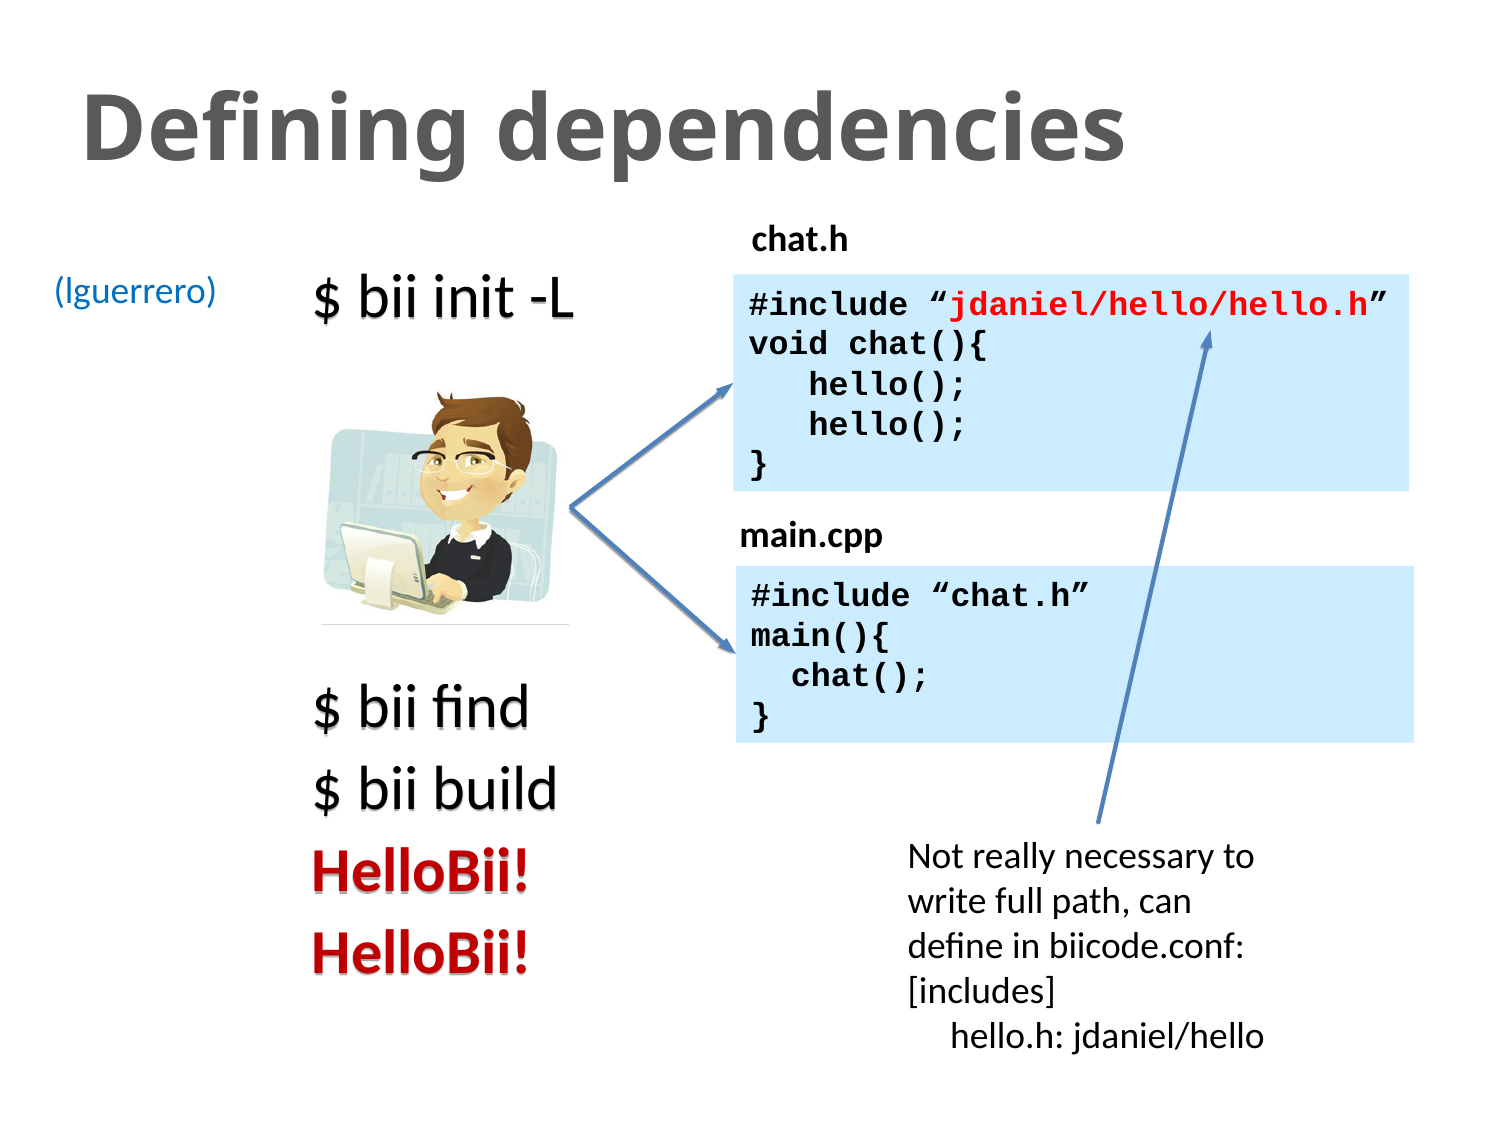

Defining dependencies
chat.h
# $ bii init -L
$ bii find
$ bii build
HelloBii!
HelloBii!
(lguerrero)
#include “jdaniel/hello/hello.h”
void chat(){
 hello();
 hello();
}
Not really necessary to write full path, can define in biicode.conf:
[includes]
 hello.h: jdaniel/hello
main.cpp
#include “chat.h”
main(){
 chat();
}